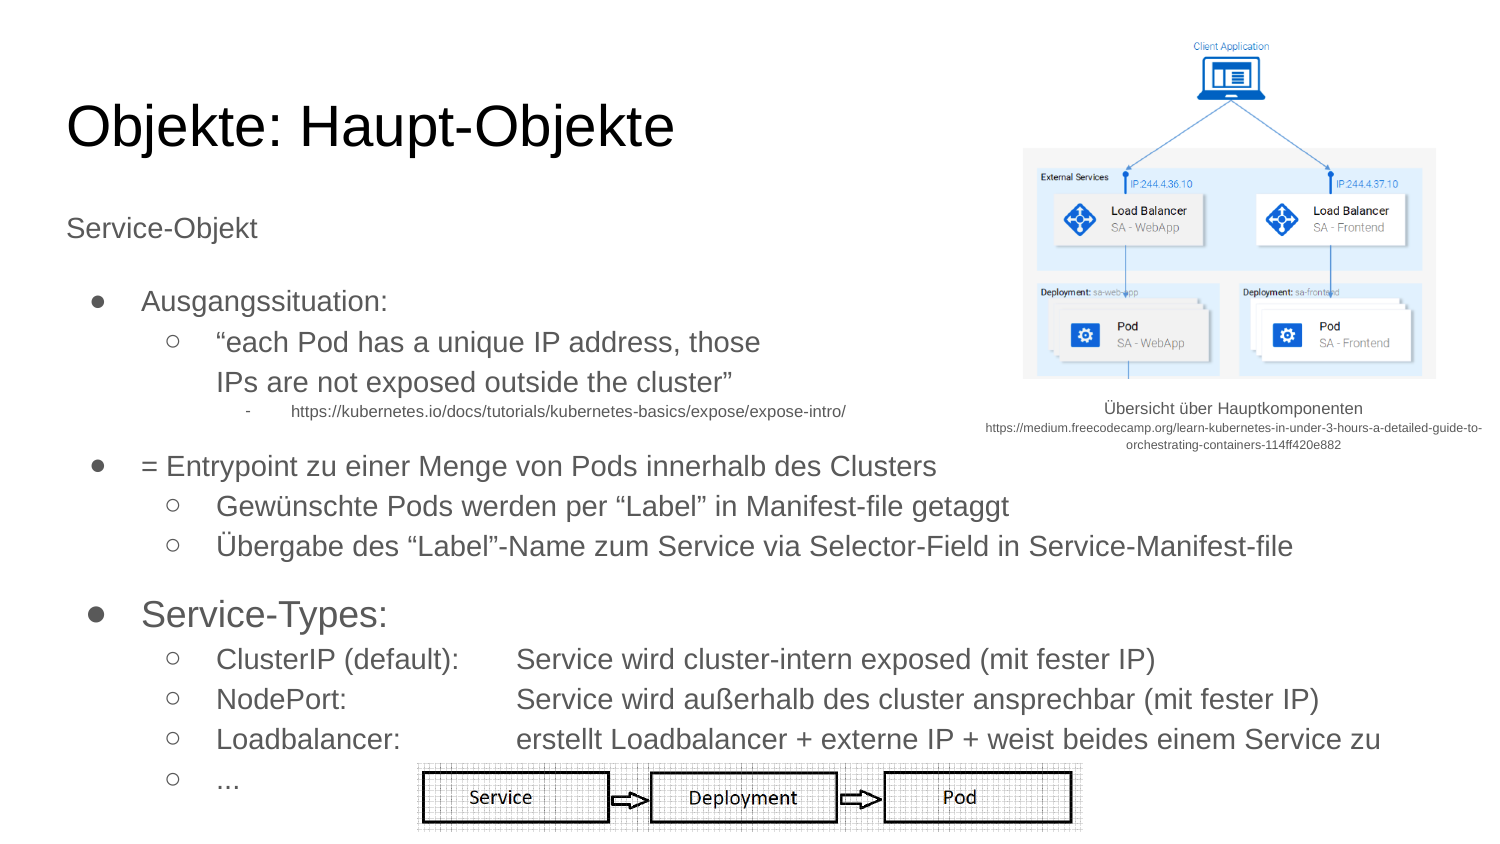

# Objekte: Haupt-Objekte
Service-Objekt
Ausgangssituation:
“each Pod has a unique IP address, those
IPs are not exposed outside the cluster”
https://kubernetes.io/docs/tutorials/kubernetes-basics/expose/expose-intro/
= Entrypoint zu einer Menge von Pods innerhalb des Clusters
Gewünschte Pods werden per “Label” in Manifest-file getaggt
Übergabe des “Label”-Name zum Service via Selector-Field in Service-Manifest-file
Service-Types:
ClusterIP (default):	Service wird cluster-intern exposed (mit fester IP)
NodePort:			Service wird außerhalb des cluster ansprechbar (mit fester IP)
Loadbalancer:		erstellt Loadbalancer + externe IP + weist beides einem Service zu
...
Übersicht über Hauptkomponenten
https://medium.freecodecamp.org/learn-kubernetes-in-under-3-hours-a-detailed-guide-to-orchestrating-containers-114ff420e882